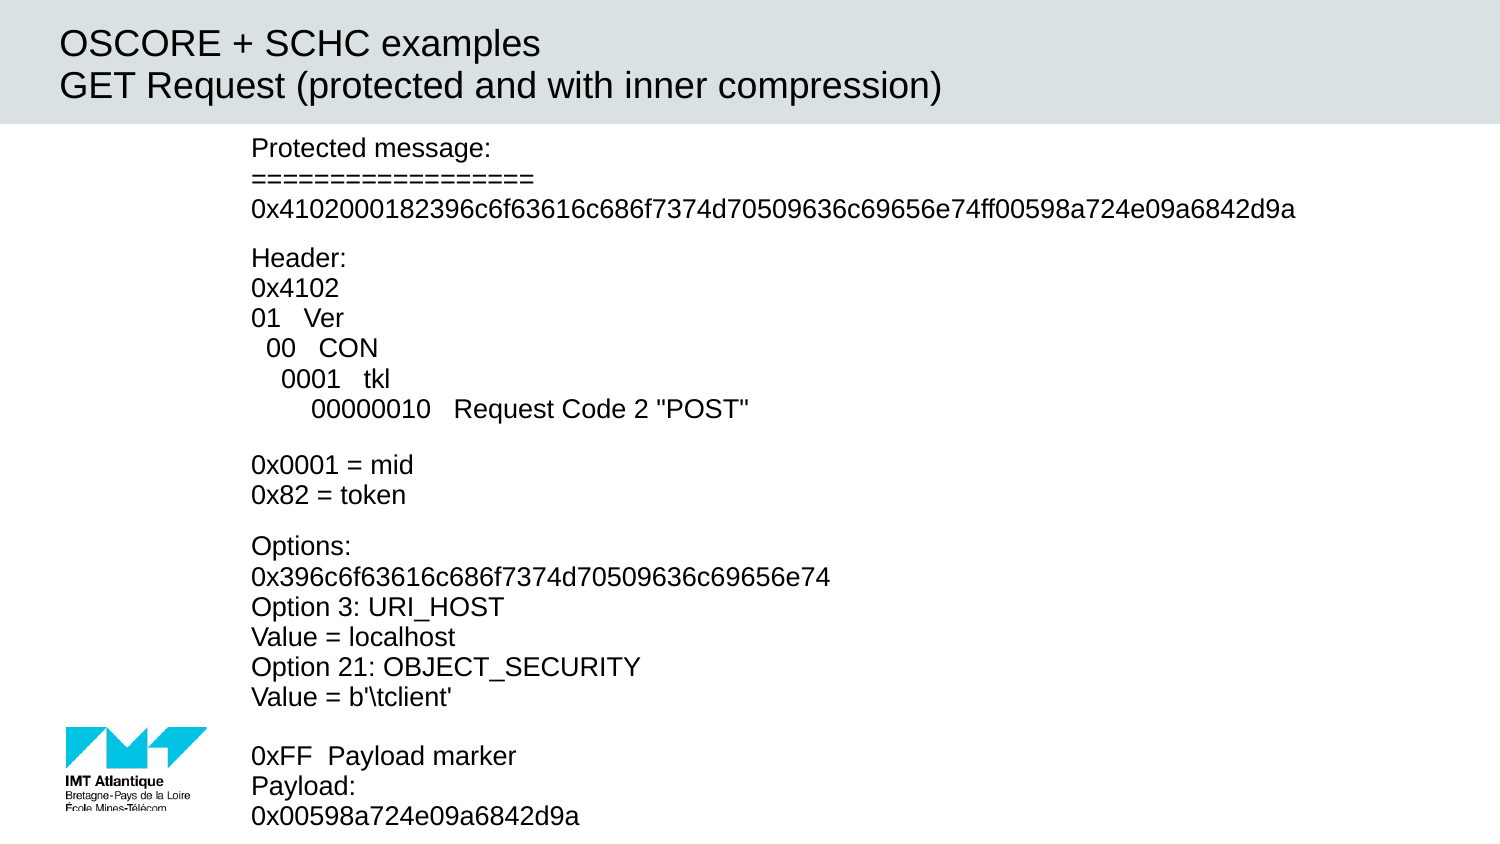

OSCORE + SCHC examples
GET Request (protected and with inner compression)
Protected message:
==================
0x4102000182396c6f63616c686f7374d70509636c69656e74ff00598a724e09a6842d9a
Header:
0x4102
01 Ver
 00 CON
 0001 tkl
 00000010 Request Code 2 "POST"
0x0001 = mid
0x82 = token
Options:
0x396c6f63616c686f7374d70509636c69656e74
Option 3: URI_HOST
Value = localhost
Option 21: OBJECT_SECURITY
Value = b'\tclient'
0xFF Payload marker
Payload:
0x00598a724e09a6842d9a